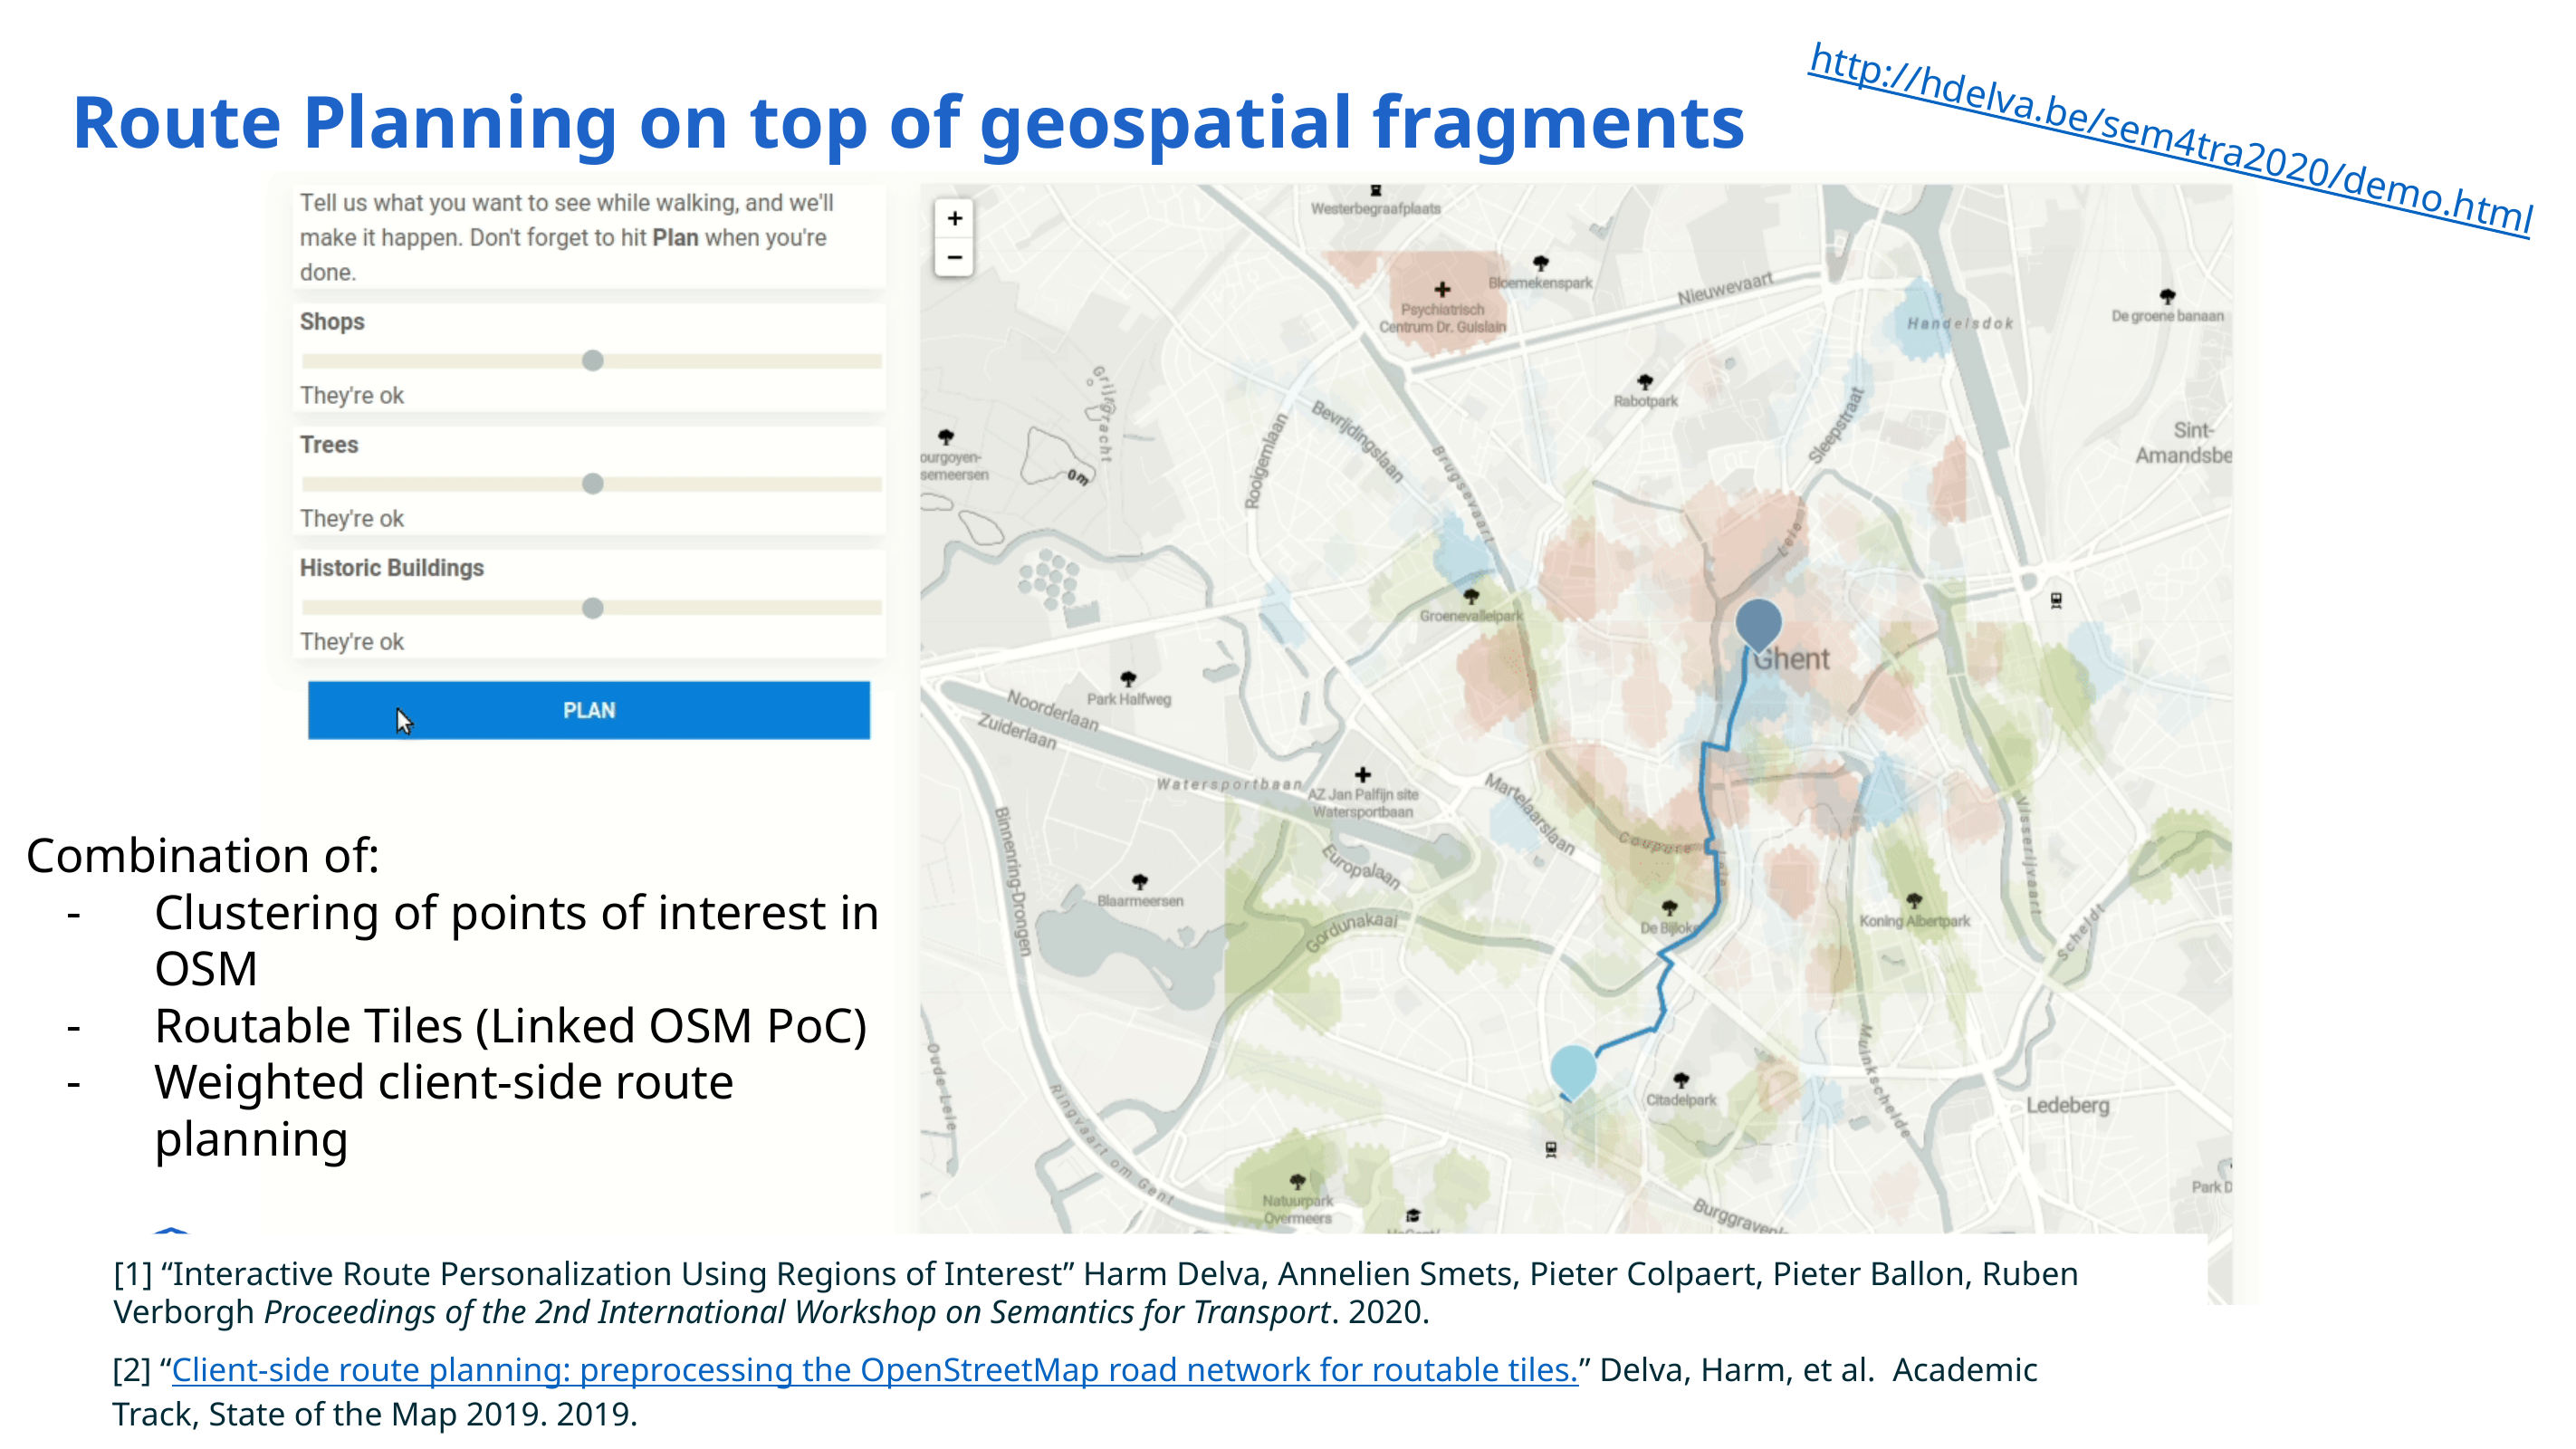

# Route Planning on top of geospatial fragments
http://hdelva.be/sem4tra2020/demo.html
Combination of:
Clustering of points of interest in OSM
Routable Tiles (Linked OSM PoC)
Weighted client-side route planning
[1] “Interactive Route Personalization Using Regions of Interest” Harm Delva, Annelien Smets, Pieter Colpaert, Pieter Ballon, Ruben Verborgh Proceedings of the 2nd International Workshop on Semantics for Transport. 2020.
[2] “Client-side route planning: preprocessing the OpenStreetMap road network for routable tiles.” Delva, Harm, et al. Academic Track, State of the Map 2019. 2019.